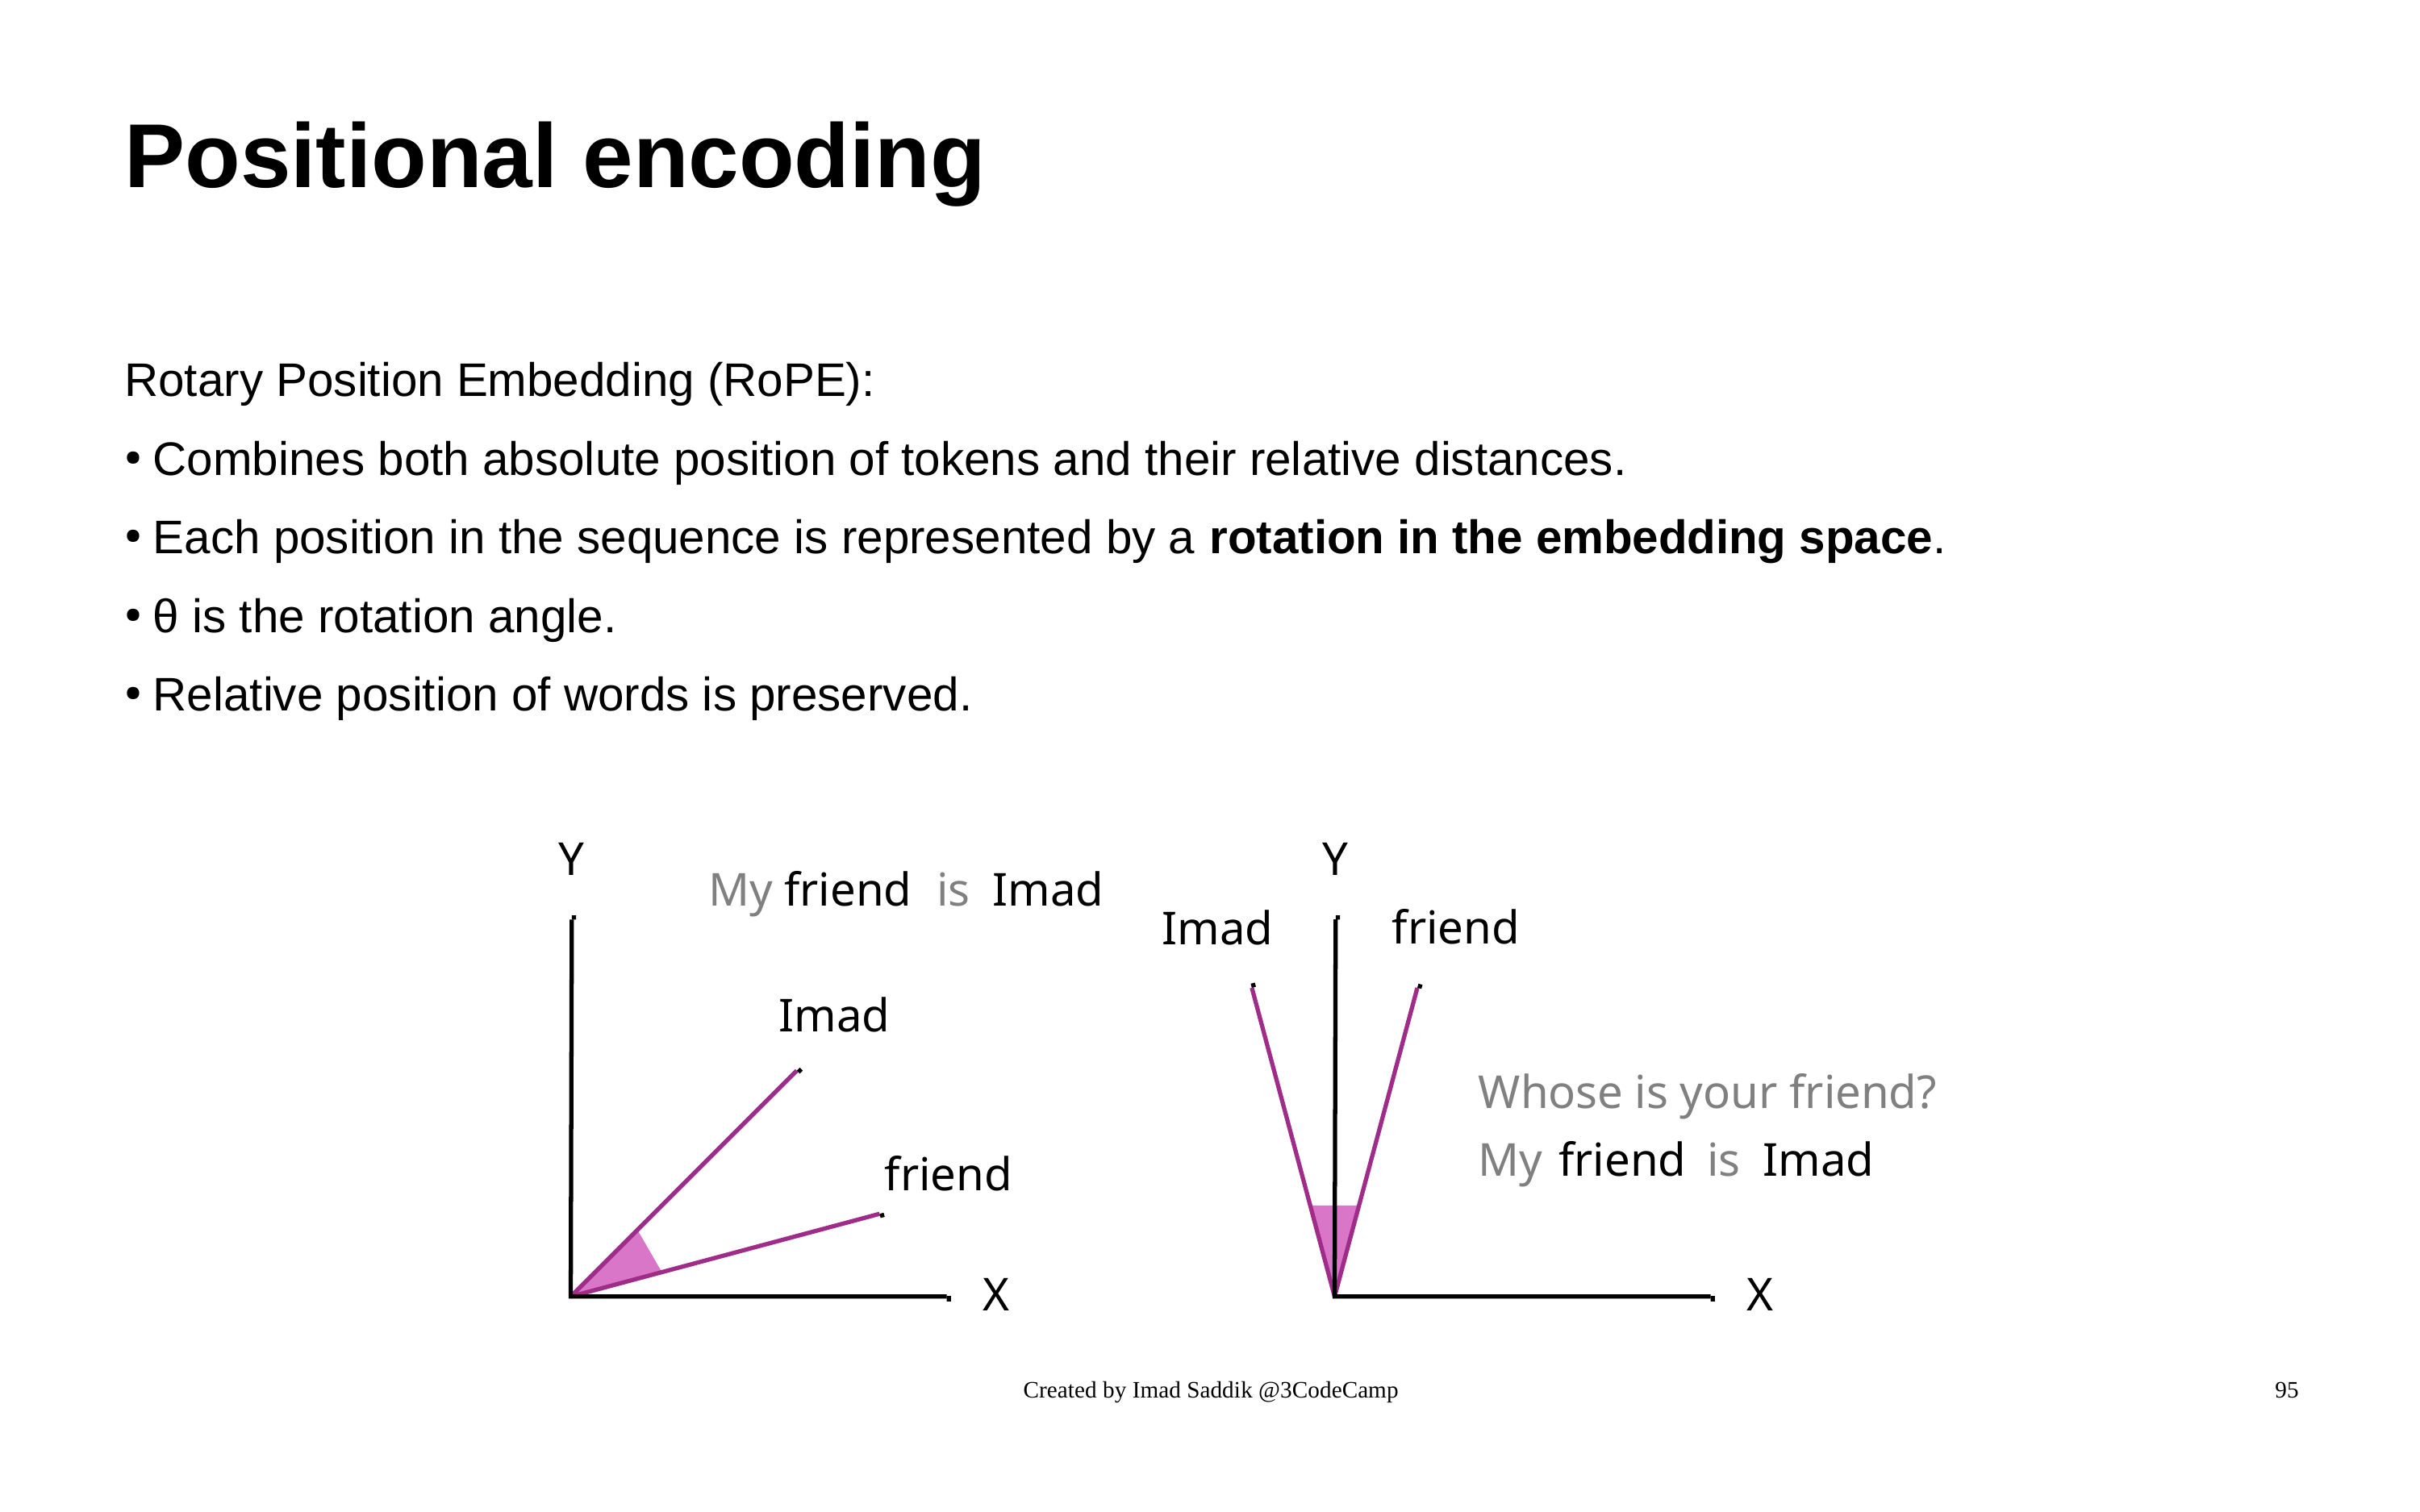

Positional encoding
Rotary Position Embedding (RoPE):
Combines both absolute position of tokens and their relative distances.
Each position in the sequence is represented by a rotation in the embedding space.
θ is the rotation angle.
Relative position of words is preserved.
Created by Imad Saddik @3CodeCamp
95